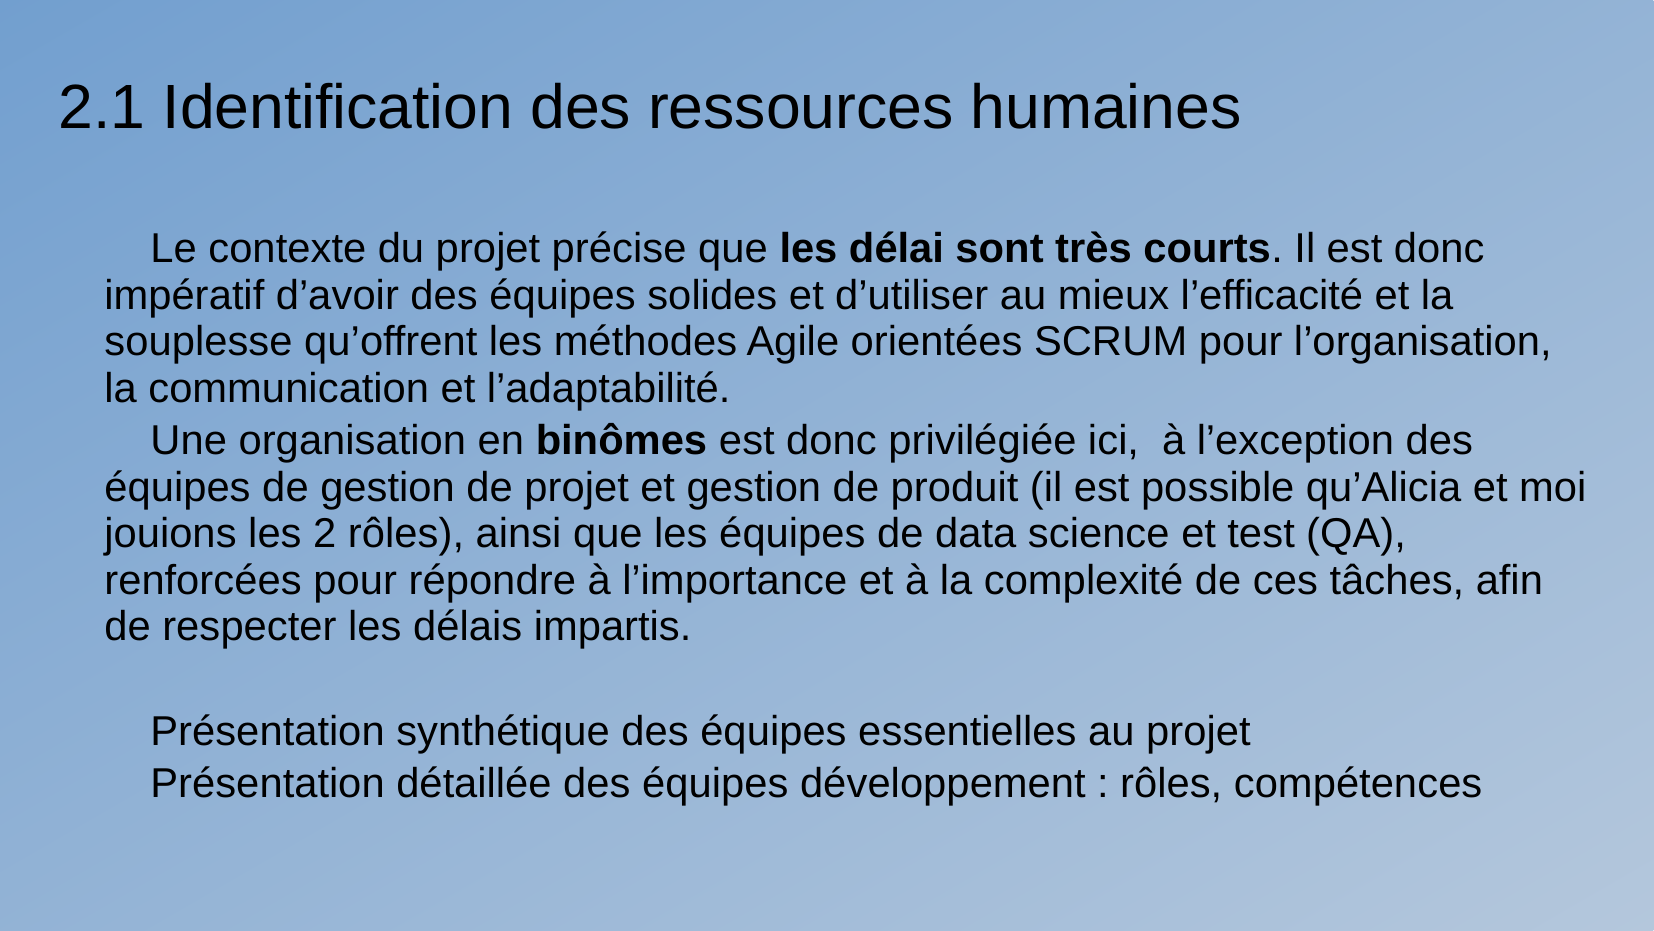

# 2.1 Identification des ressources humaines
 Le contexte du projet précise que les délai sont très courts. Il est donc impératif d’avoir des équipes solides et d’utiliser au mieux l’efficacité et la souplesse qu’offrent les méthodes Agile orientées SCRUM pour l’organisation, la communication et l’adaptabilité.
 Une organisation en binômes est donc privilégiée ici, à l’exception des équipes de gestion de projet et gestion de produit (il est possible qu’Alicia et moi jouions les 2 rôles), ainsi que les équipes de data science et test (QA), renforcées pour répondre à l’importance et à la complexité de ces tâches, afin de respecter les délais impartis.
 Présentation synthétique des équipes essentielles au projet
 Présentation détaillée des équipes développement : rôles, compétences